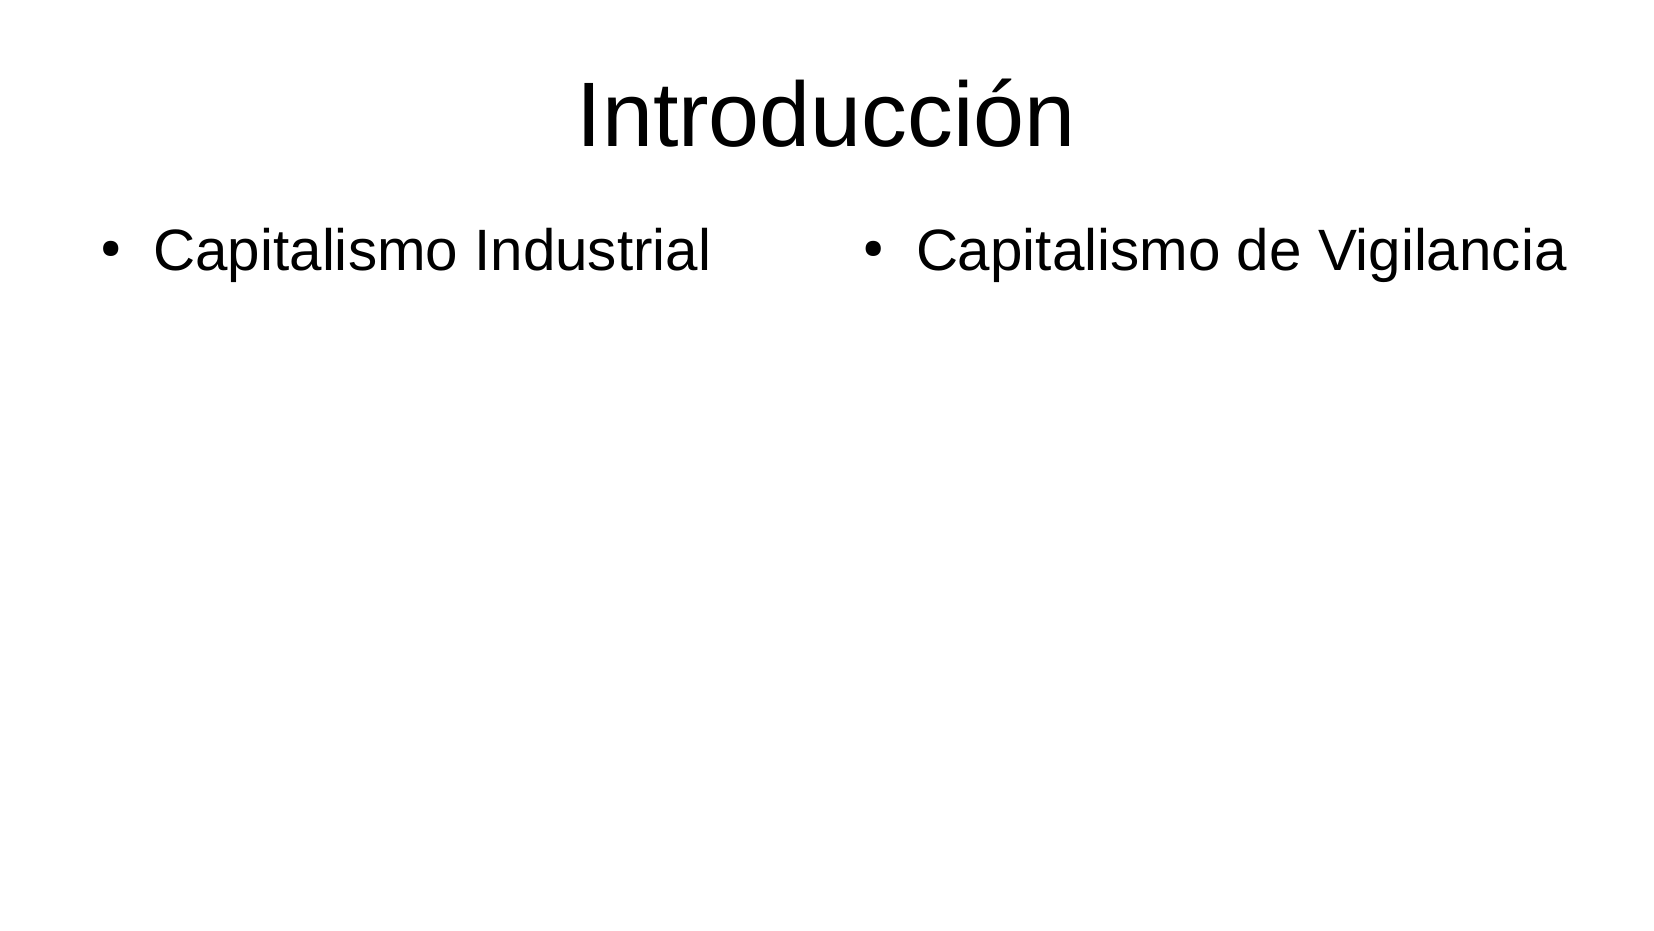

# Introducción
Capitalismo Industrial
Capitalismo de Vigilancia